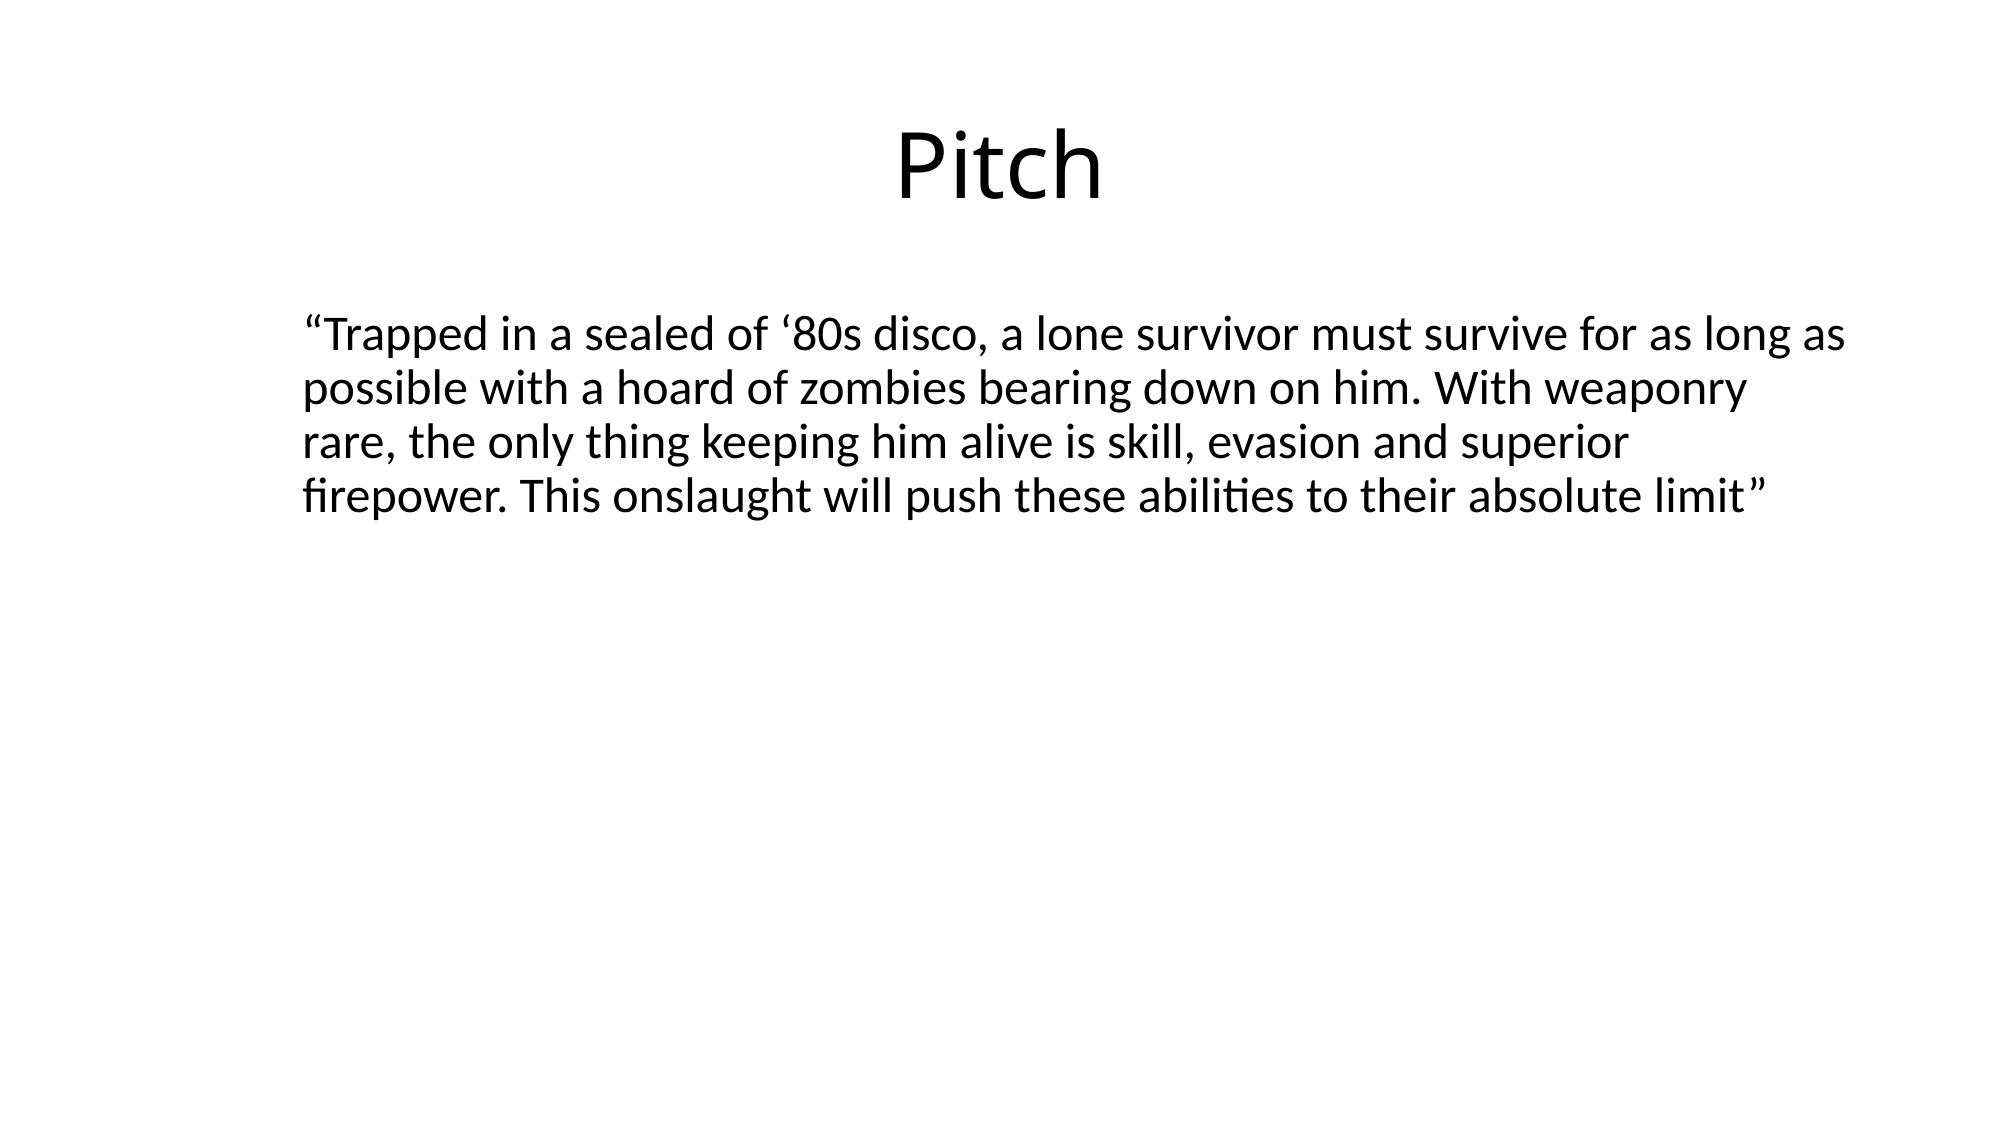

# Pitch
“Trapped in a sealed of ‘80s disco, a lone survivor must survive for as long as possible with a hoard of zombies bearing down on him. With weaponry rare, the only thing keeping him alive is skill, evasion and superior firepower. This onslaught will push these abilities to their absolute limit”